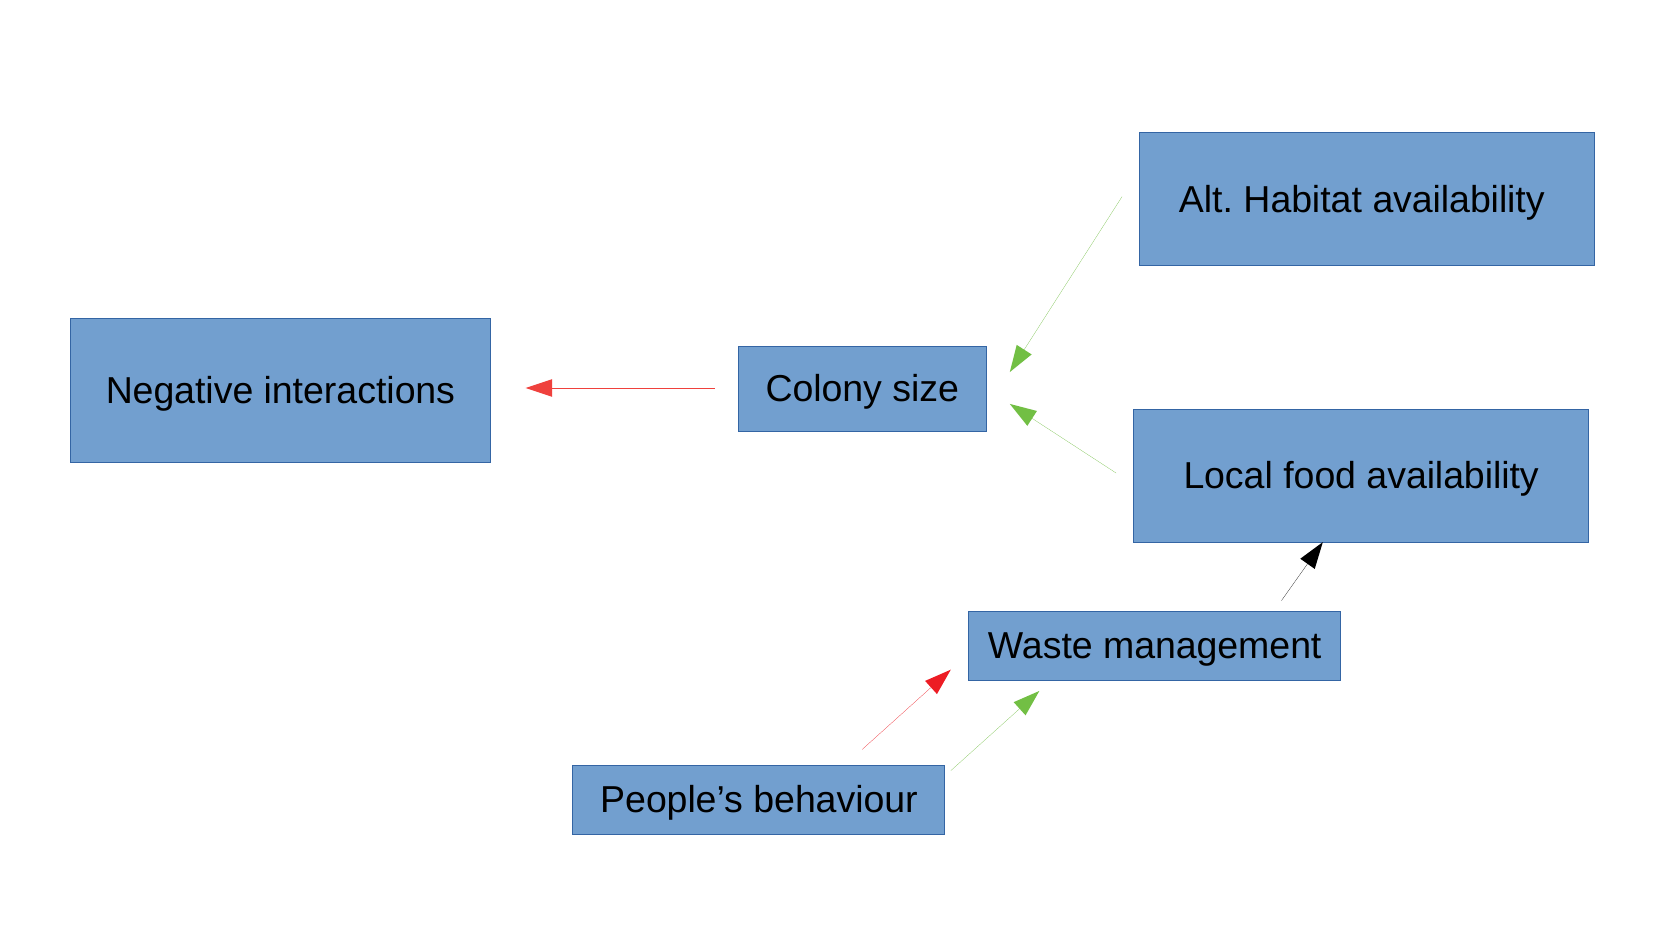

Alt. Habitat availability
Negative interactions
Colony size
Local food availability
Waste management
People’s behaviour